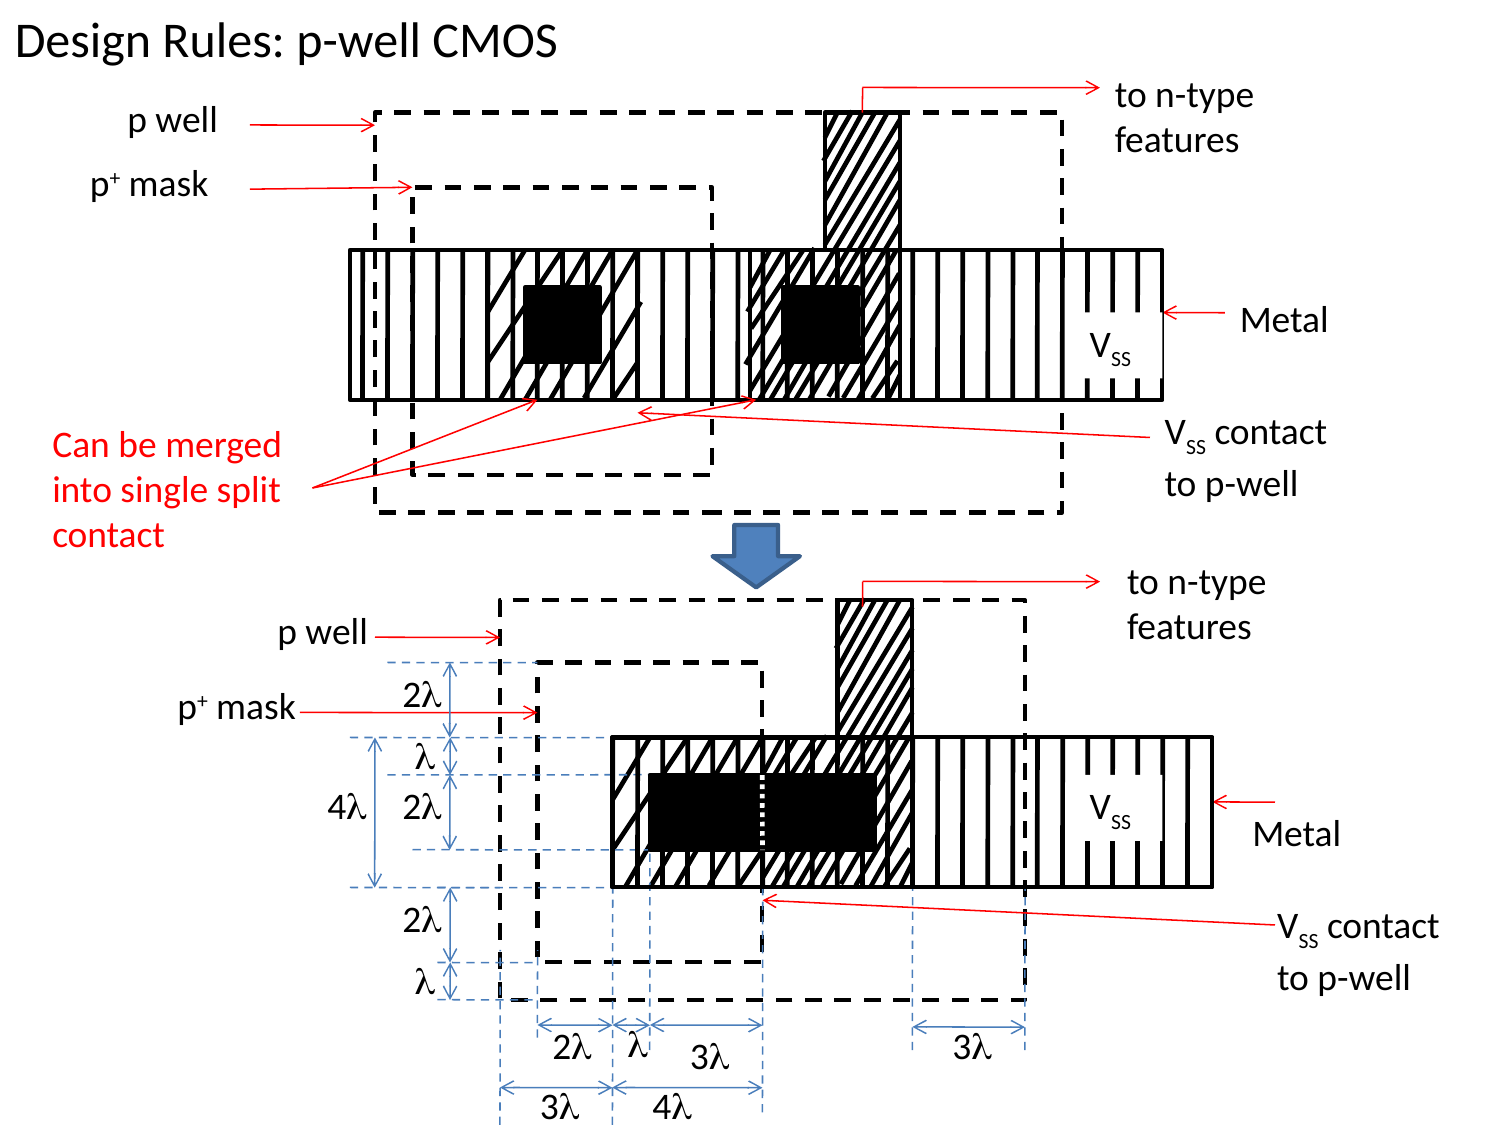

Design Rules: p-well CMOS
to n-type features
p well
p+ mask
Metal
VSS
Can be merged into single split contact
VSS contact to p-well
to n-type features
p well
2
p+ mask

4
2
VSS
Metal
2
VSS contact to p-well


2
3
3
3
4